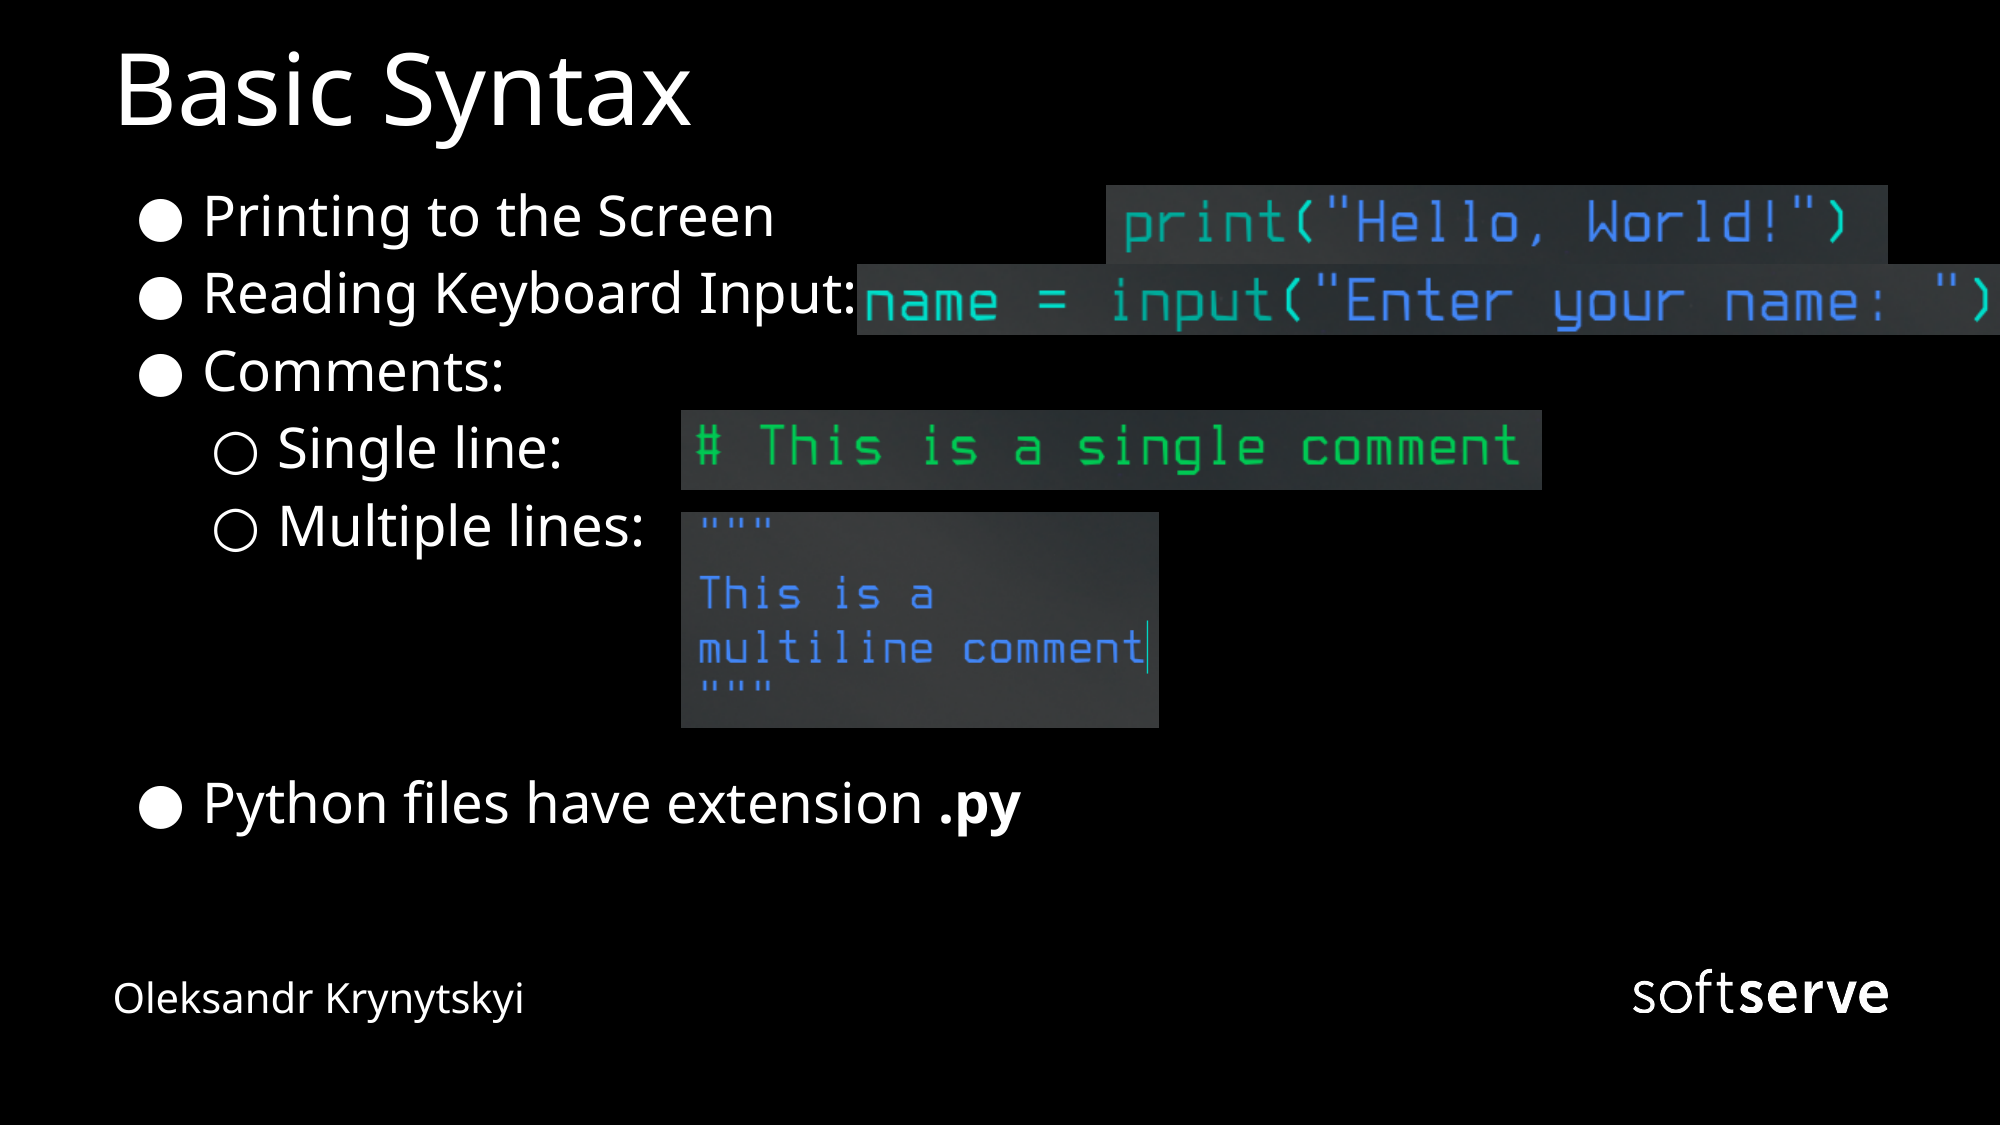

# Basic Syntax
Printing to the Screen
Reading Keyboard Input:
Comments:
Single line:
Multiple lines:
Python files have extension .py
Oleksandr Krynytskyi